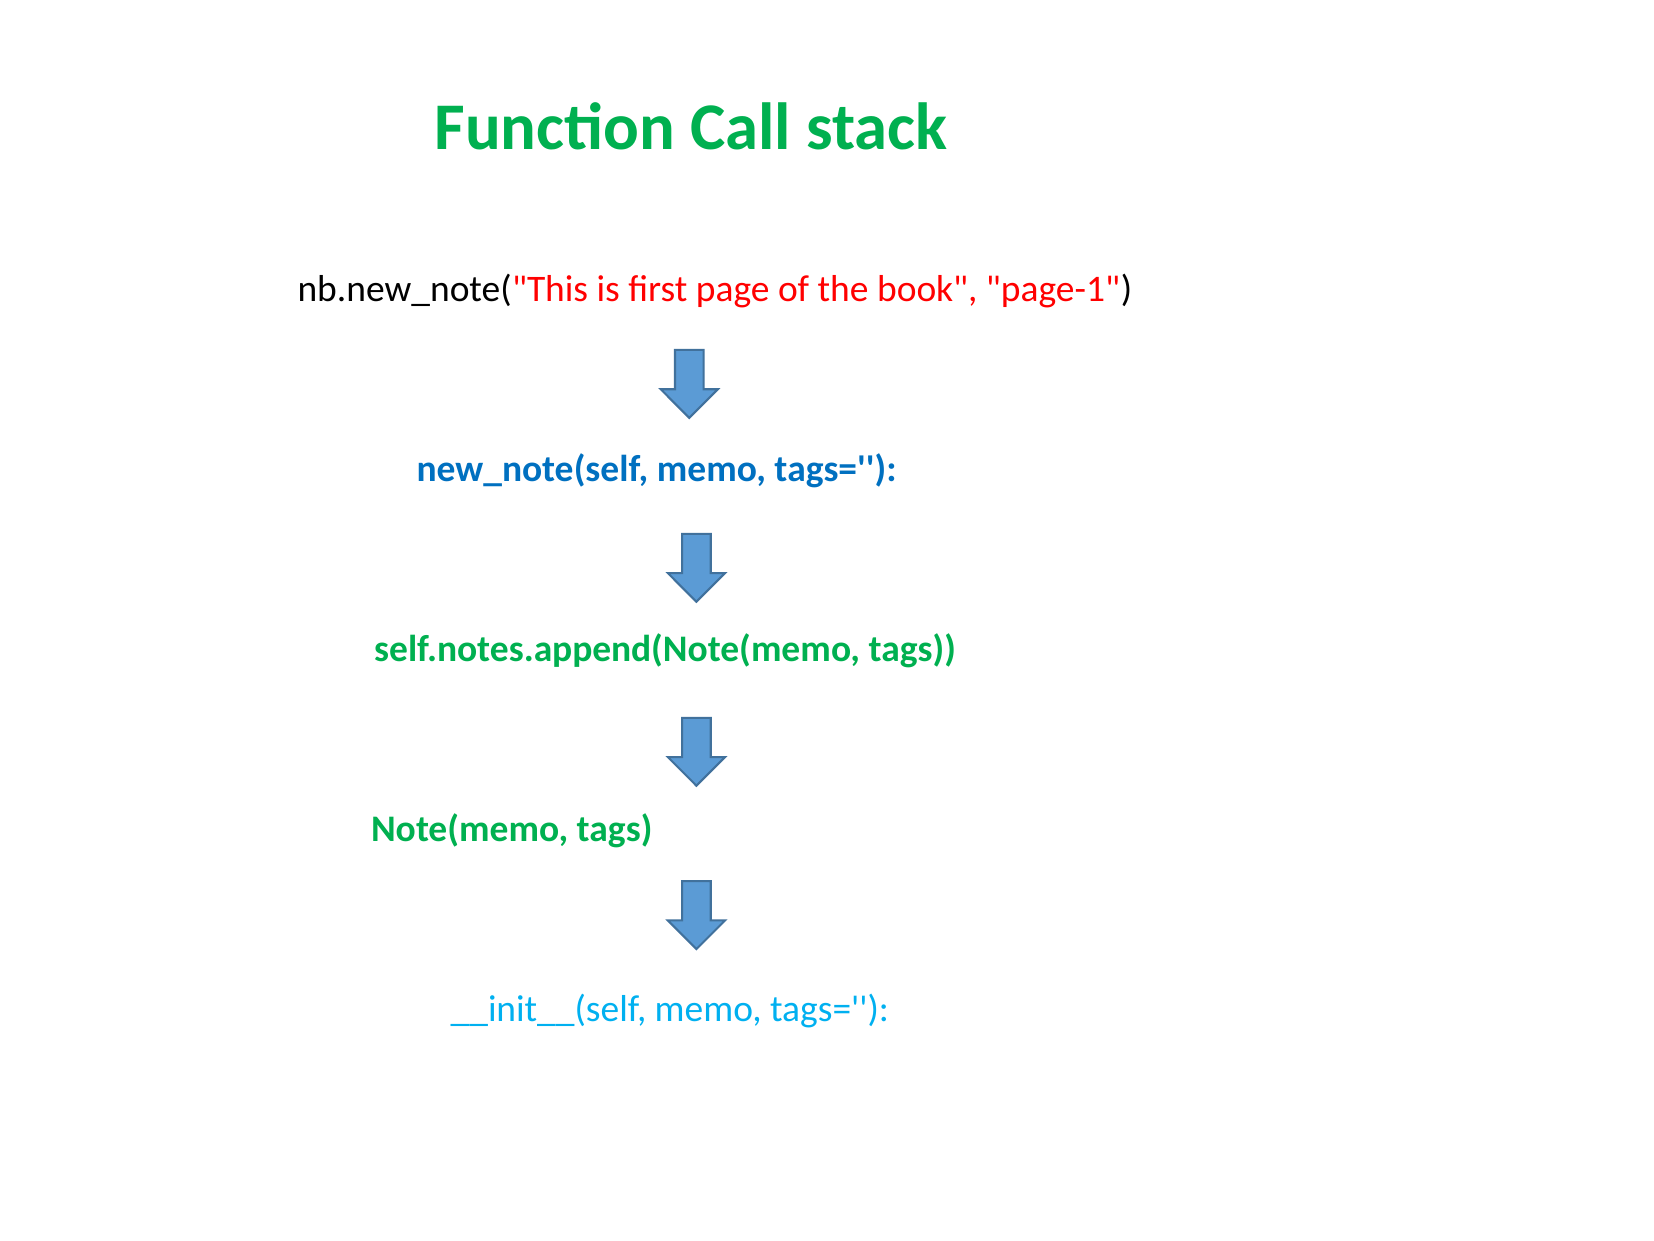

Function Call stack
 nb.new_note("This is first page of the book", "page-1")
 new_note(self, memo, tags=''):
 self.notes.append(Note(memo, tags))
		 Note(memo, tags)
 __init__(self, memo, tags=''):